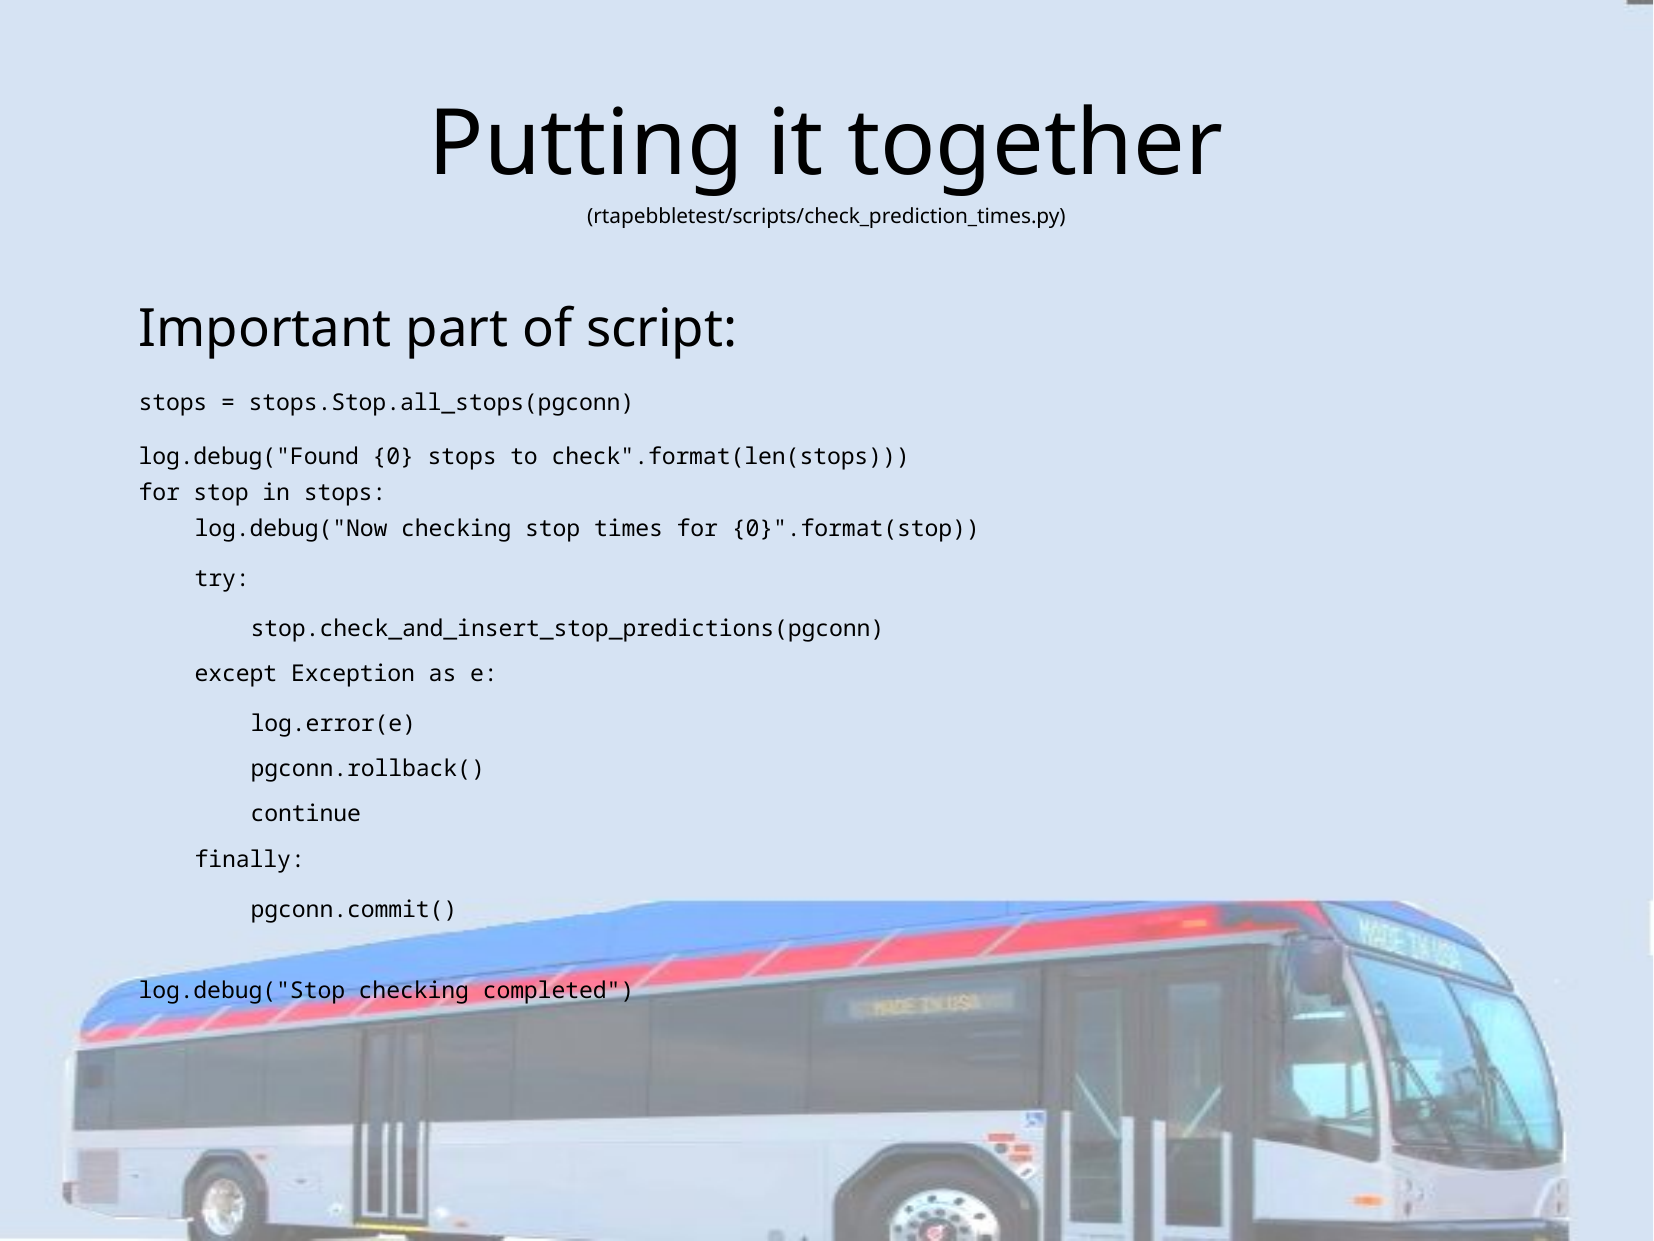

# Putting it together (rtapebbletest/scripts/check_prediction_times.py)
Important part of script:
stops = stops.Stop.all_stops(pgconn)
log.debug("Found {0} stops to check".format(len(stops)))
for stop in stops:
log.debug("Now checking stop times for {0}".format(stop))
try:
stop.check_and_insert_stop_predictions(pgconn)
except Exception as e:
log.error(e)
pgconn.rollback()
continue
finally:
pgconn.commit()
log.debug("Stop checking completed")